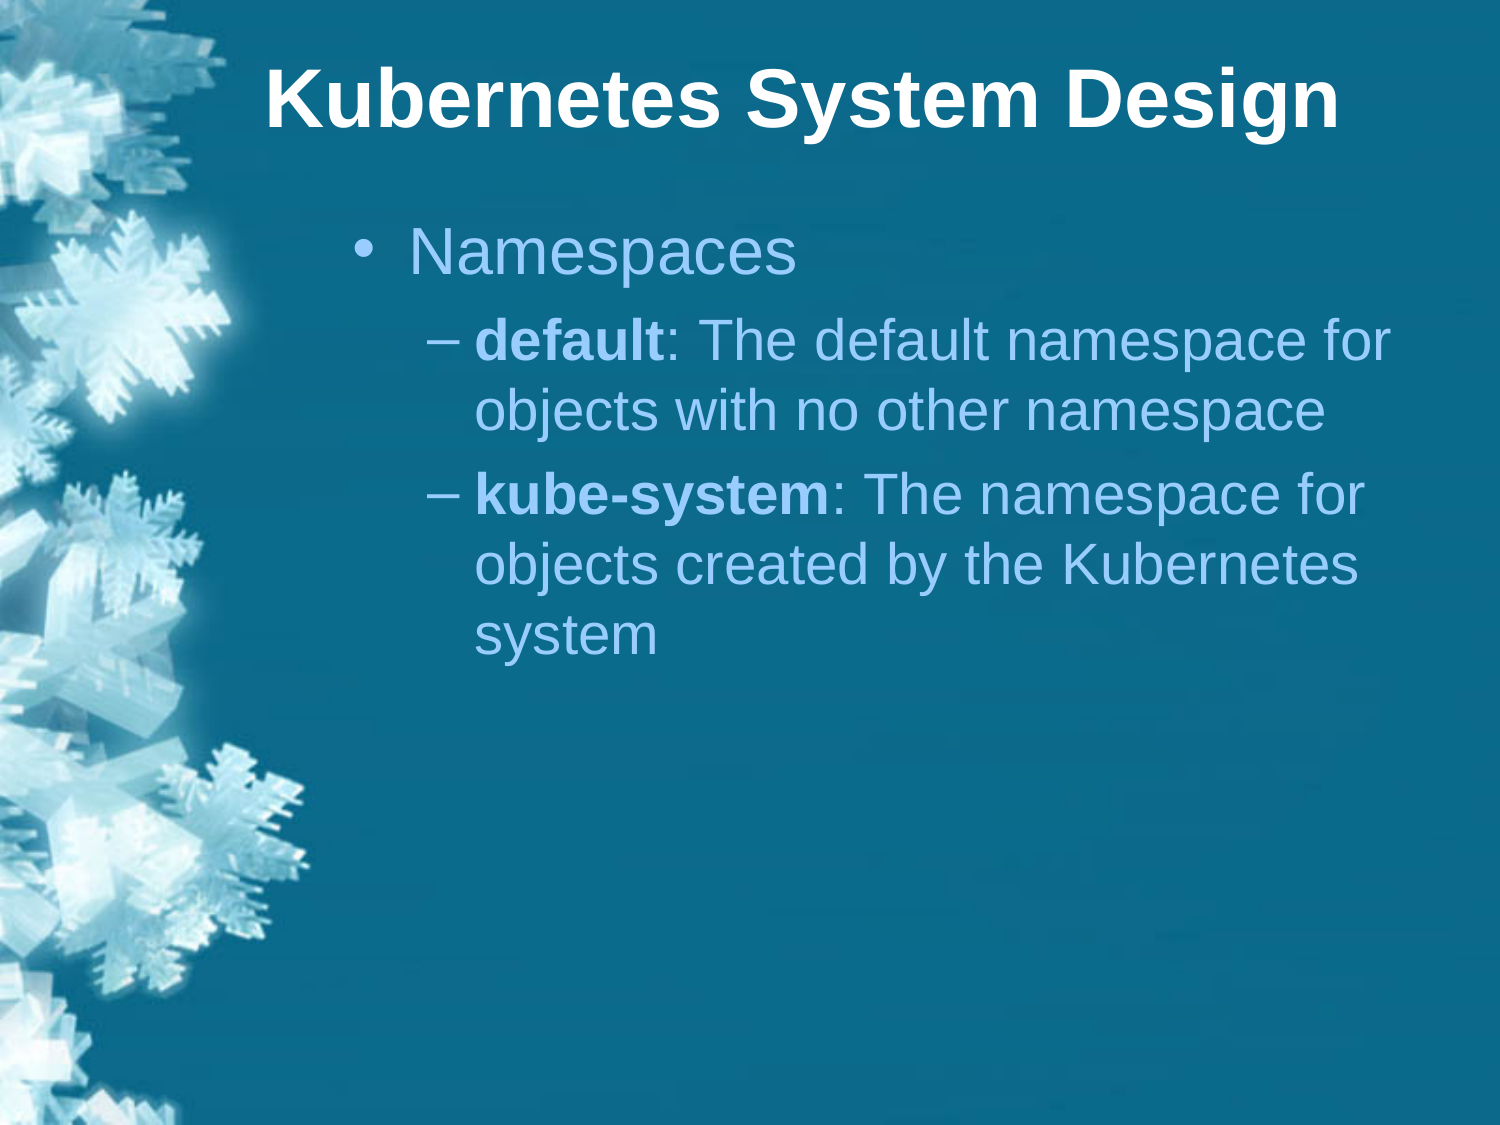

# Kubernetes System Design
Namespaces
default: The default namespace for objects with no other namespace
kube-system: The namespace for objects created by the Kubernetes system